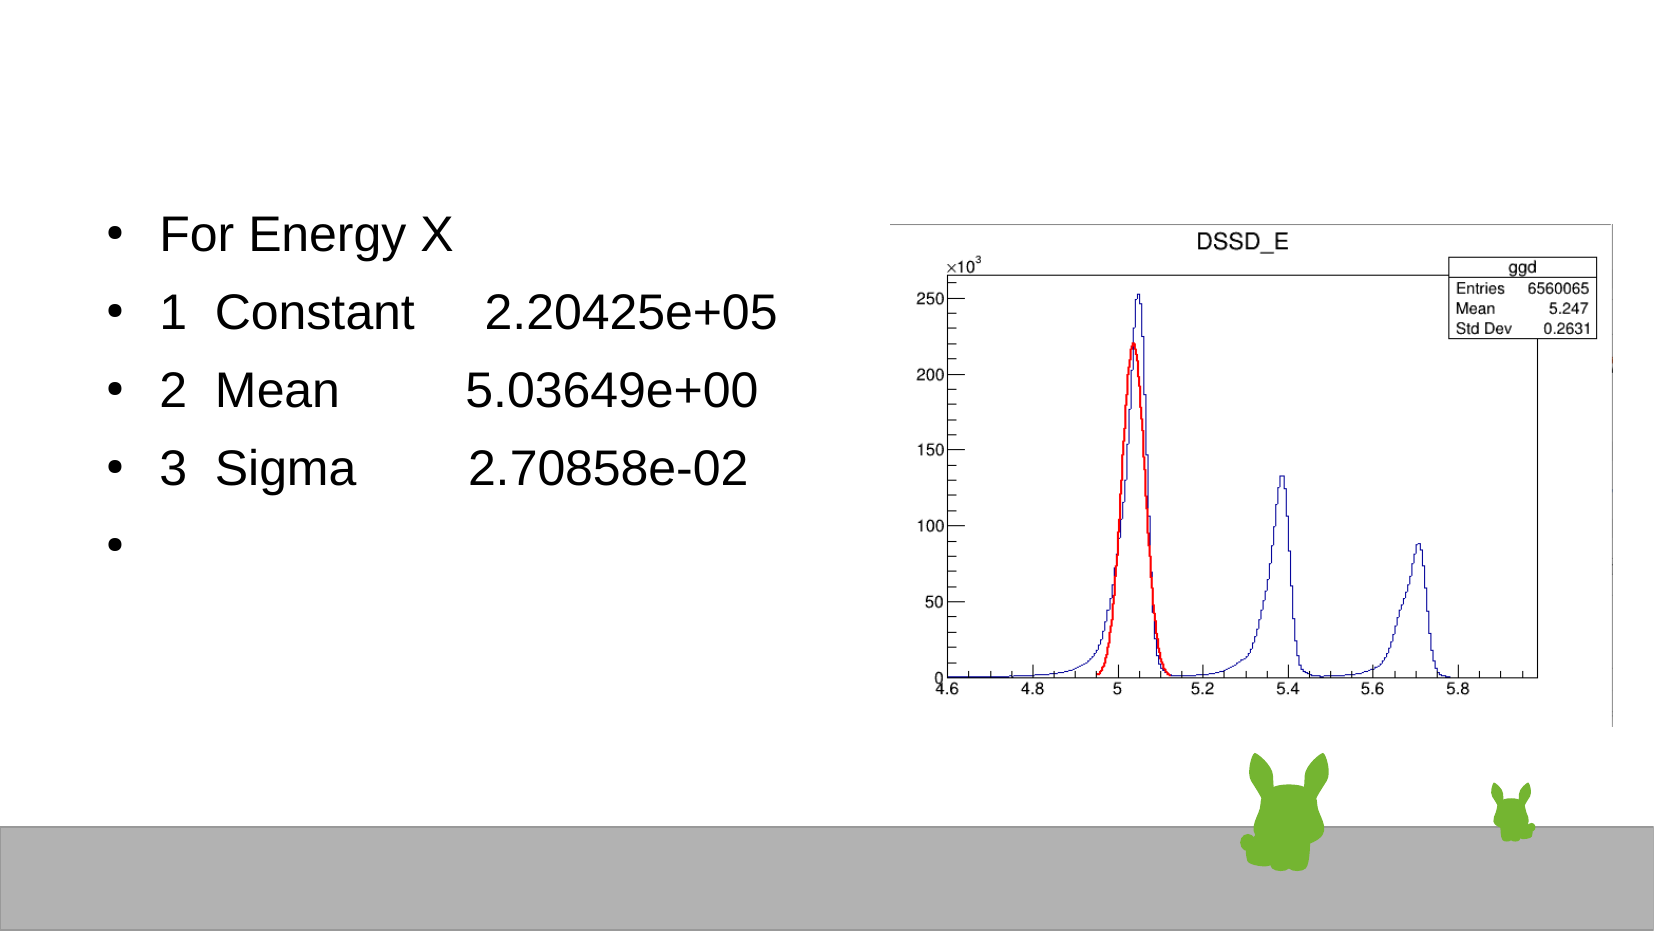

#
For Energy X
1 Constant 2.20425e+05
2 Mean 5.03649e+00
3 Sigma 2.70858e-02